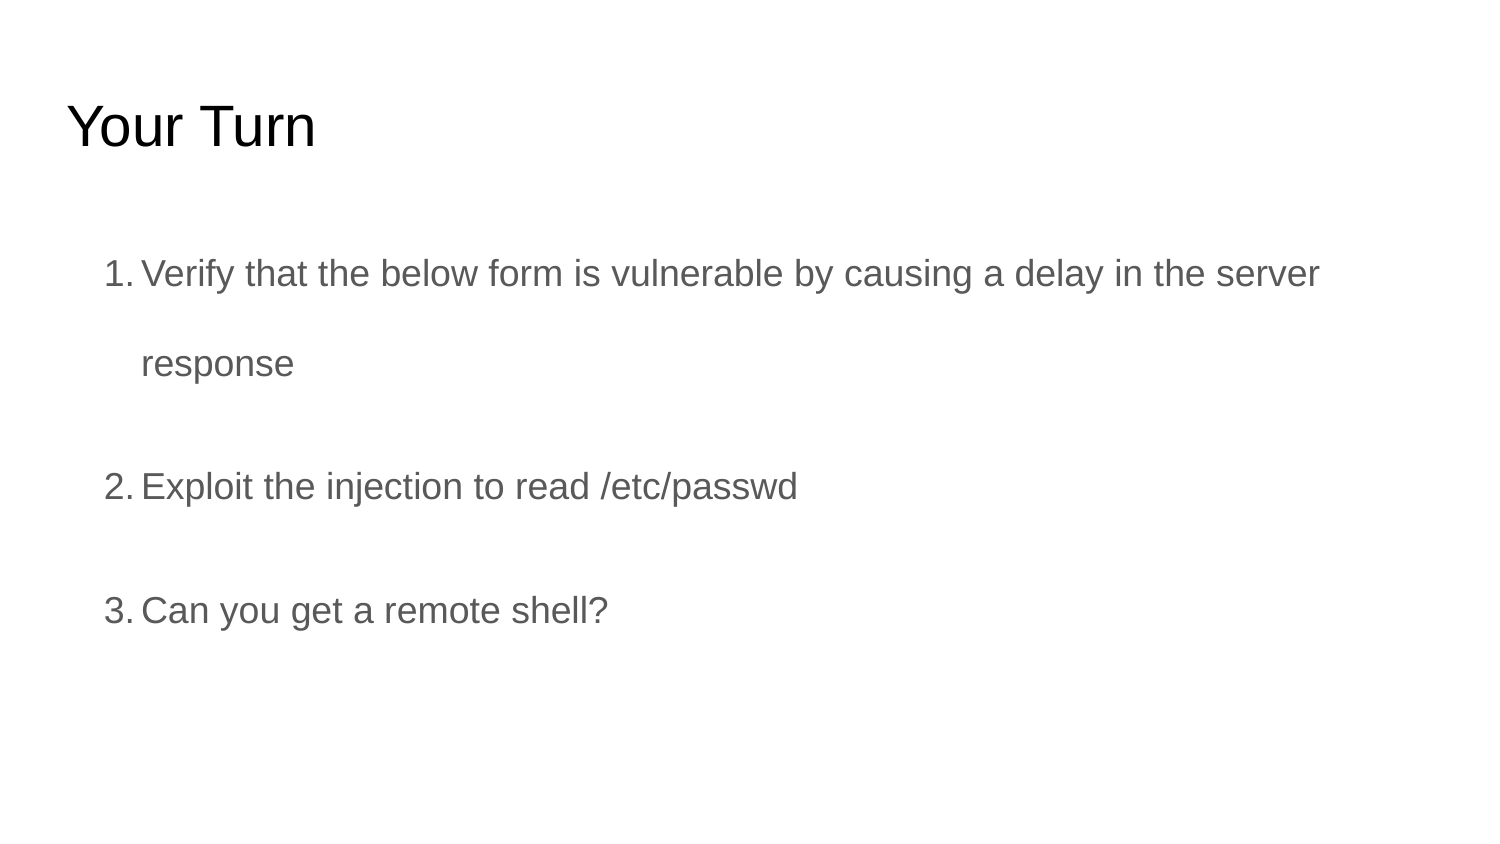

# Your Turn
Verify that the below form is vulnerable by causing a delay in the server response
Exploit the injection to read /etc/passwd
Can you get a remote shell?